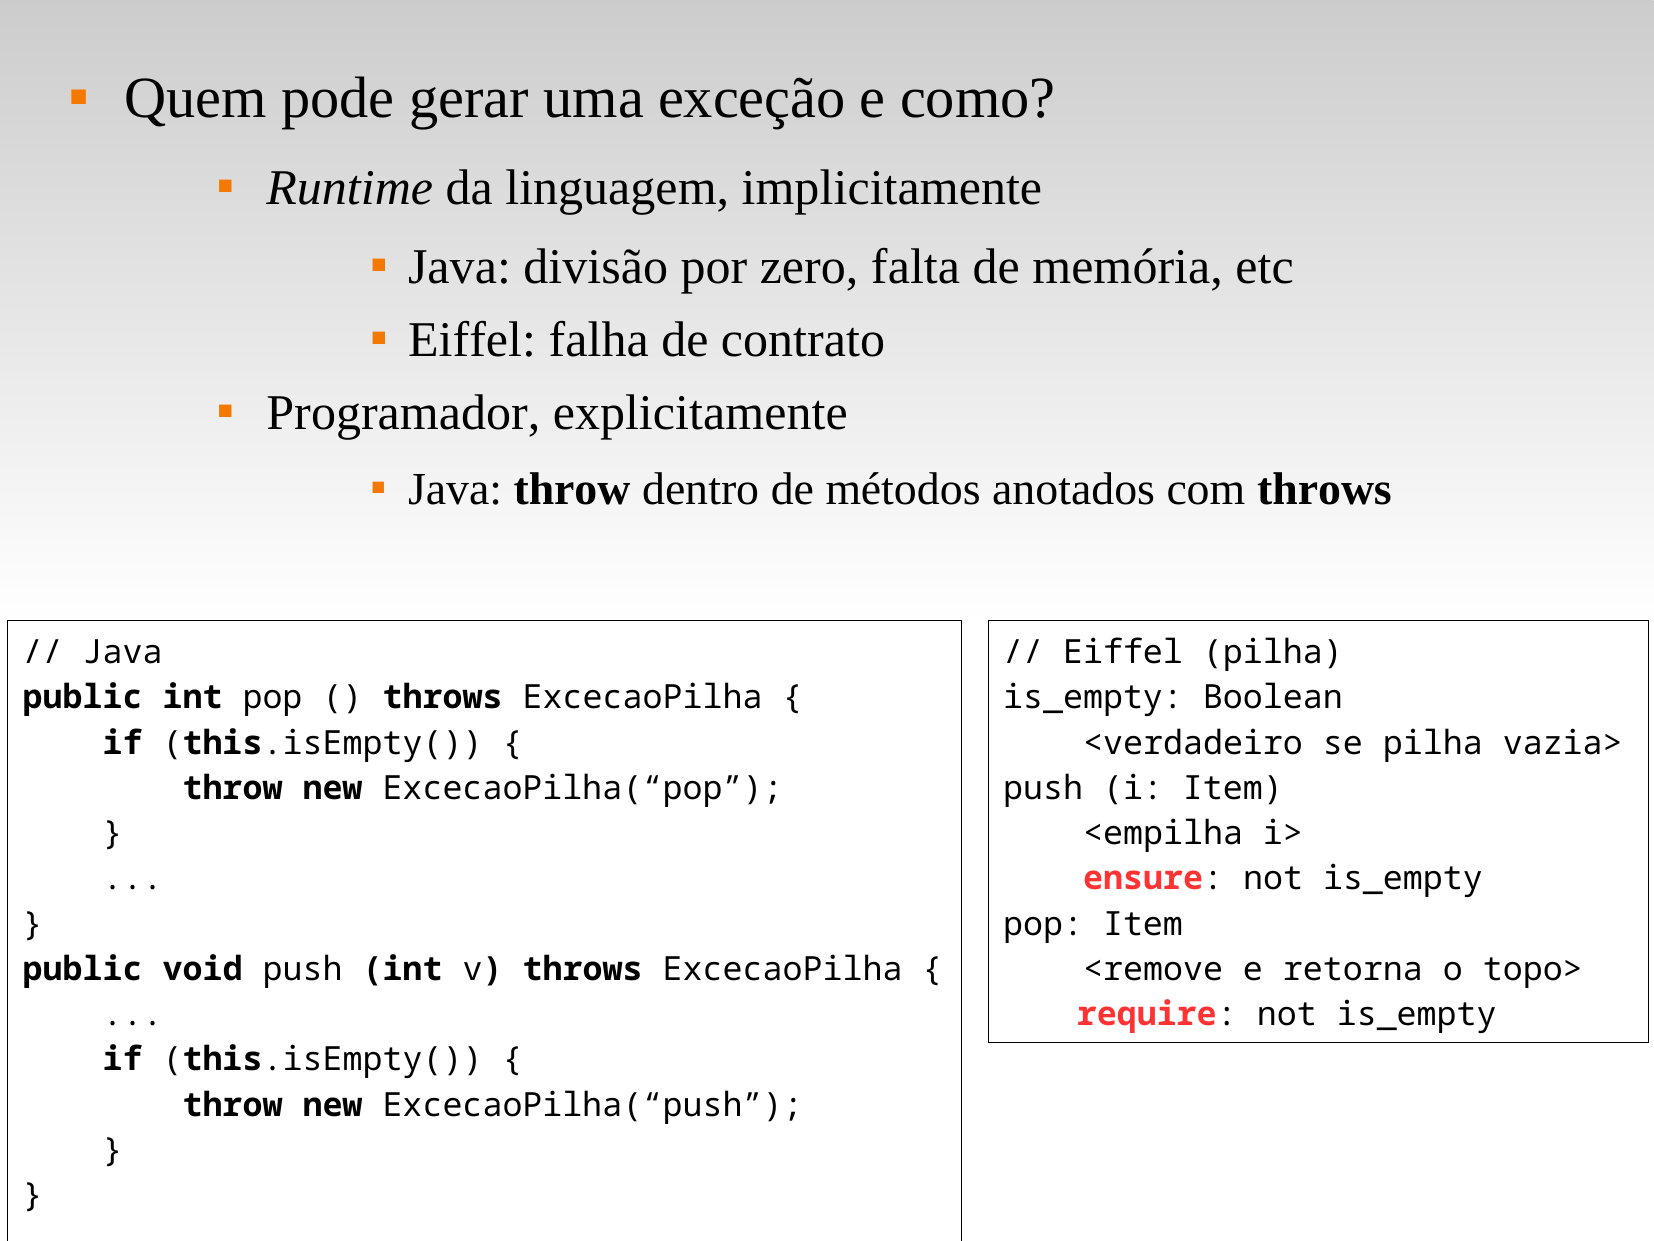

# Quem pode gerar uma exceção e como?
Runtime da linguagem, implicitamente
Java: divisão por zero, falta de memória, etc
Eiffel: falha de contrato
Programador, explicitamente
Java: throw dentro de métodos anotados com throws
// Java
public int pop () throws ExcecaoPilha {
 if (this.isEmpty()) {
 throw new ExcecaoPilha(“pop”);
 }
 ...
}
public void push (int v) throws ExcecaoPilha {
 ...
 if (this.isEmpty()) {
 throw new ExcecaoPilha(“push”);
 }
}
// Eiffel (pilha)
is_empty: Boolean
 <verdadeiro se pilha vazia>
push (i: Item)
 <empilha i>
 ensure: not is_empty
pop: Item
 <remove e retorna o topo>
	require: not is_empty